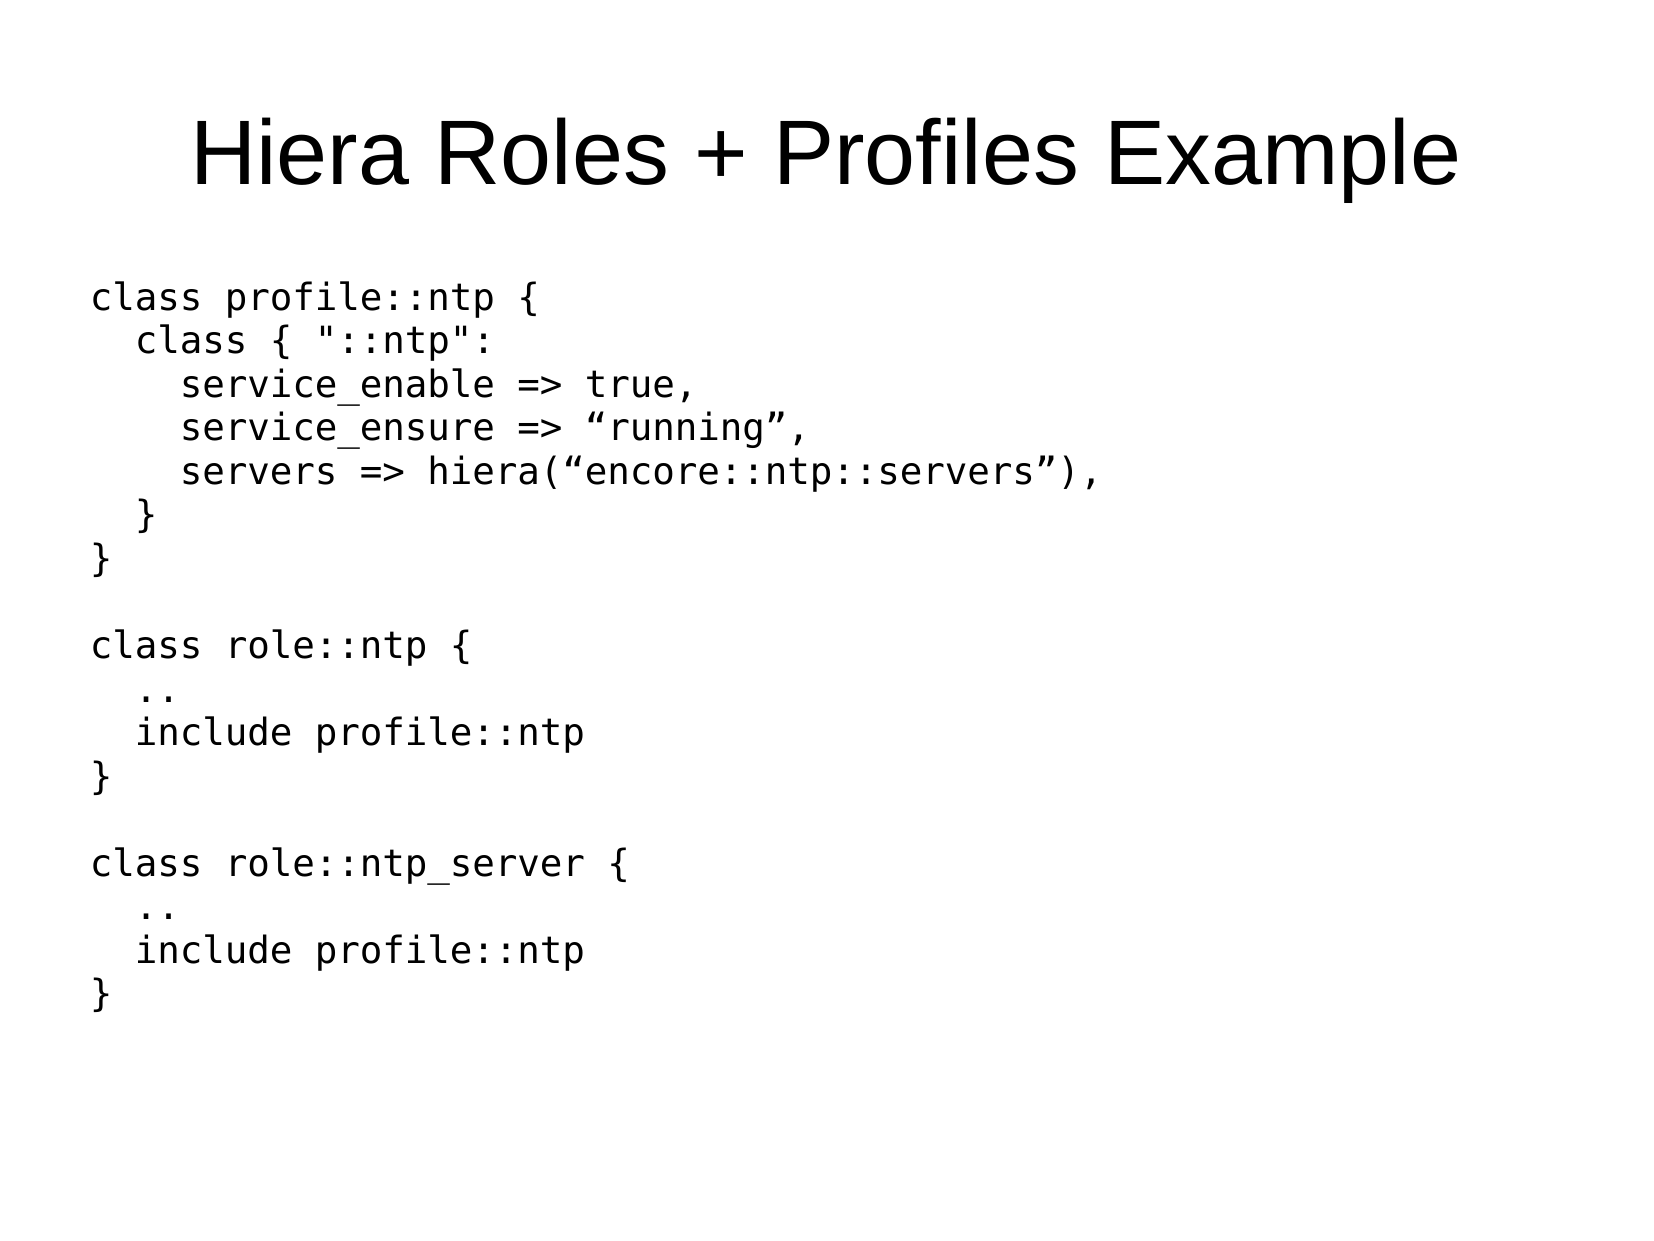

# Hiera Roles + Profiles Example
class profile::ntp {
 class { "::ntp":
 service_enable => true,
 service_ensure => “running”,
 servers => hiera(“encore::ntp::servers”),
 }
}
class role::ntp {
 ..
 include profile::ntp
}
class role::ntp_server {
 ..
 include profile::ntp
}